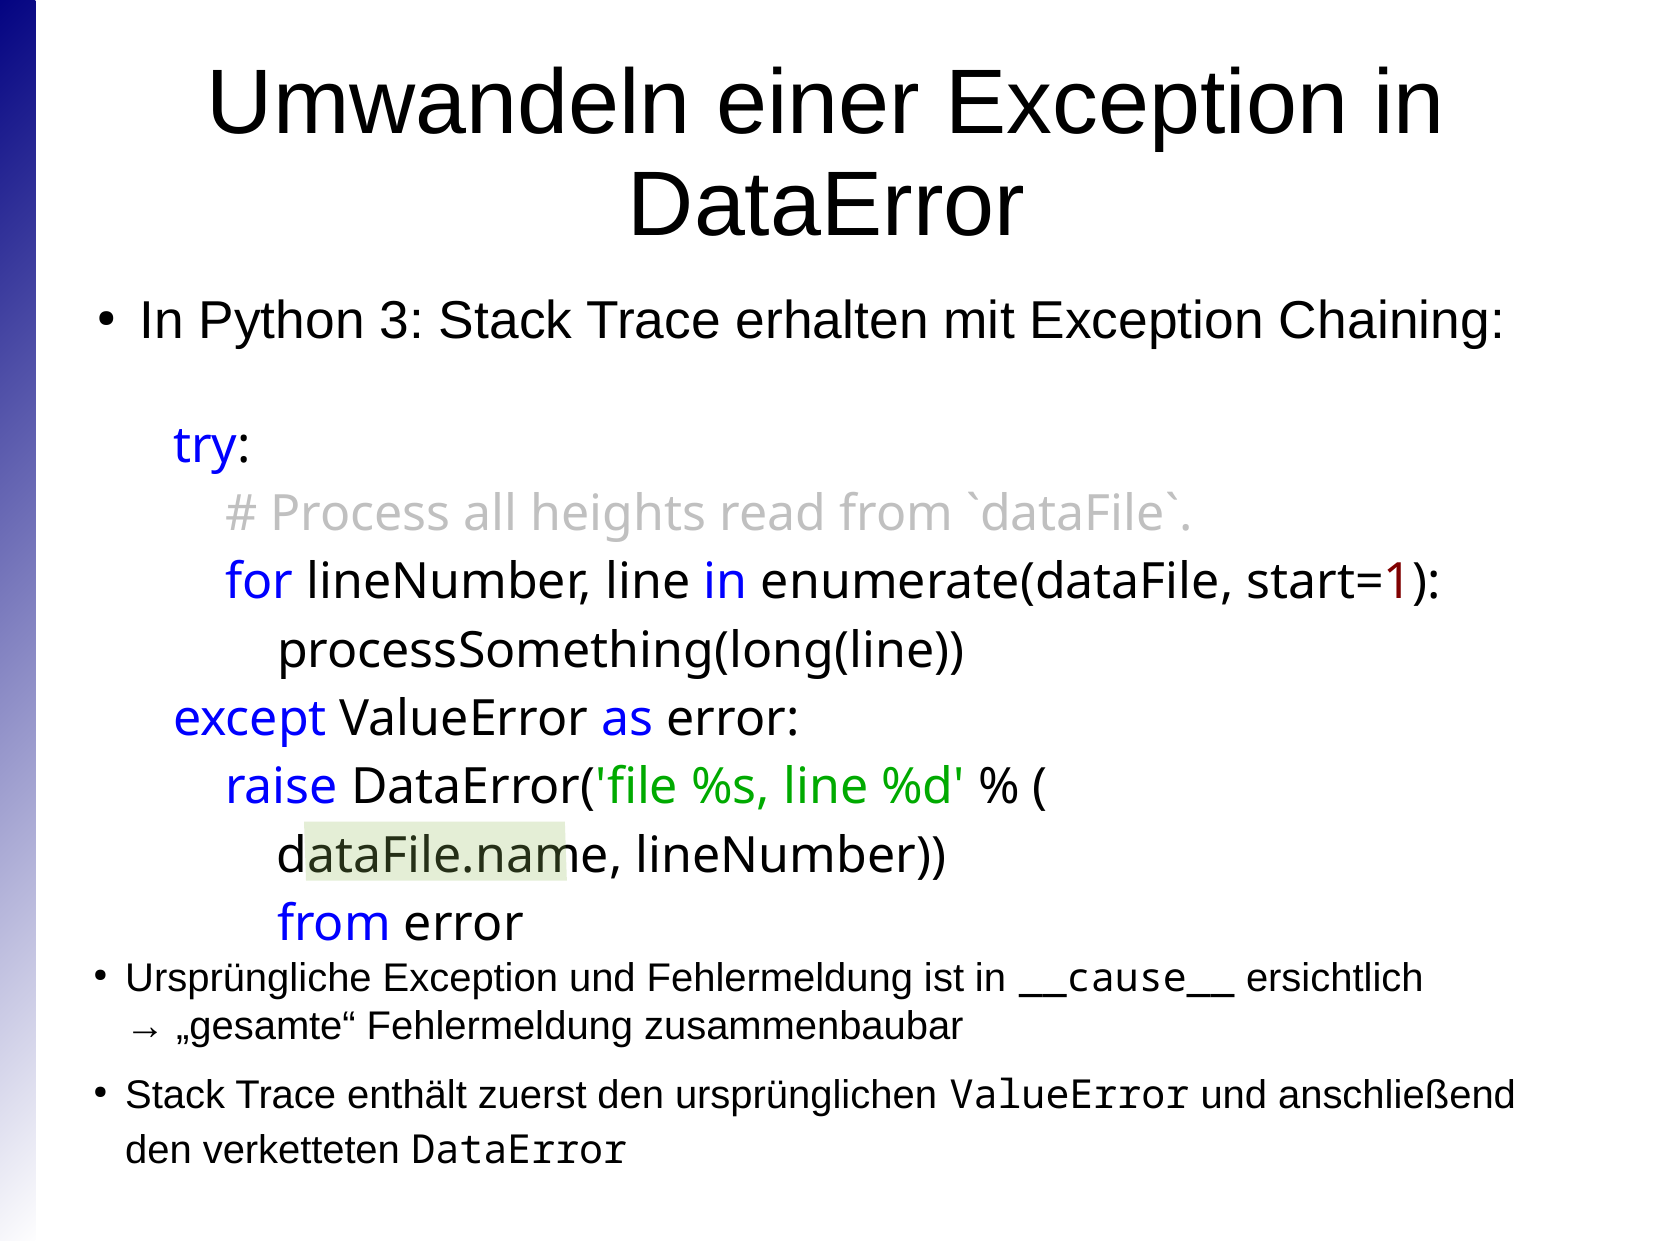

# Umwandeln einer Exception in DataError
In Python 3: Stack Trace erhalten mit Exception Chaining:
 try:
 # Process all heights read from `dataFile`.
 for lineNumber, line in enumerate(dataFile, start=1):
 processSomething(long(line))
 except ValueError as error:
 raise DataError('file %s, line %d' % (
 dataFile.name, lineNumber))
 from error
Ursprüngliche Exception und Fehlermeldung ist in __cause__ ersichtlich
→ „gesamte“ Fehlermeldung zusammenbaubar
Stack Trace enthält zuerst den ursprünglichen ValueError und anschließend den verketteten DataError